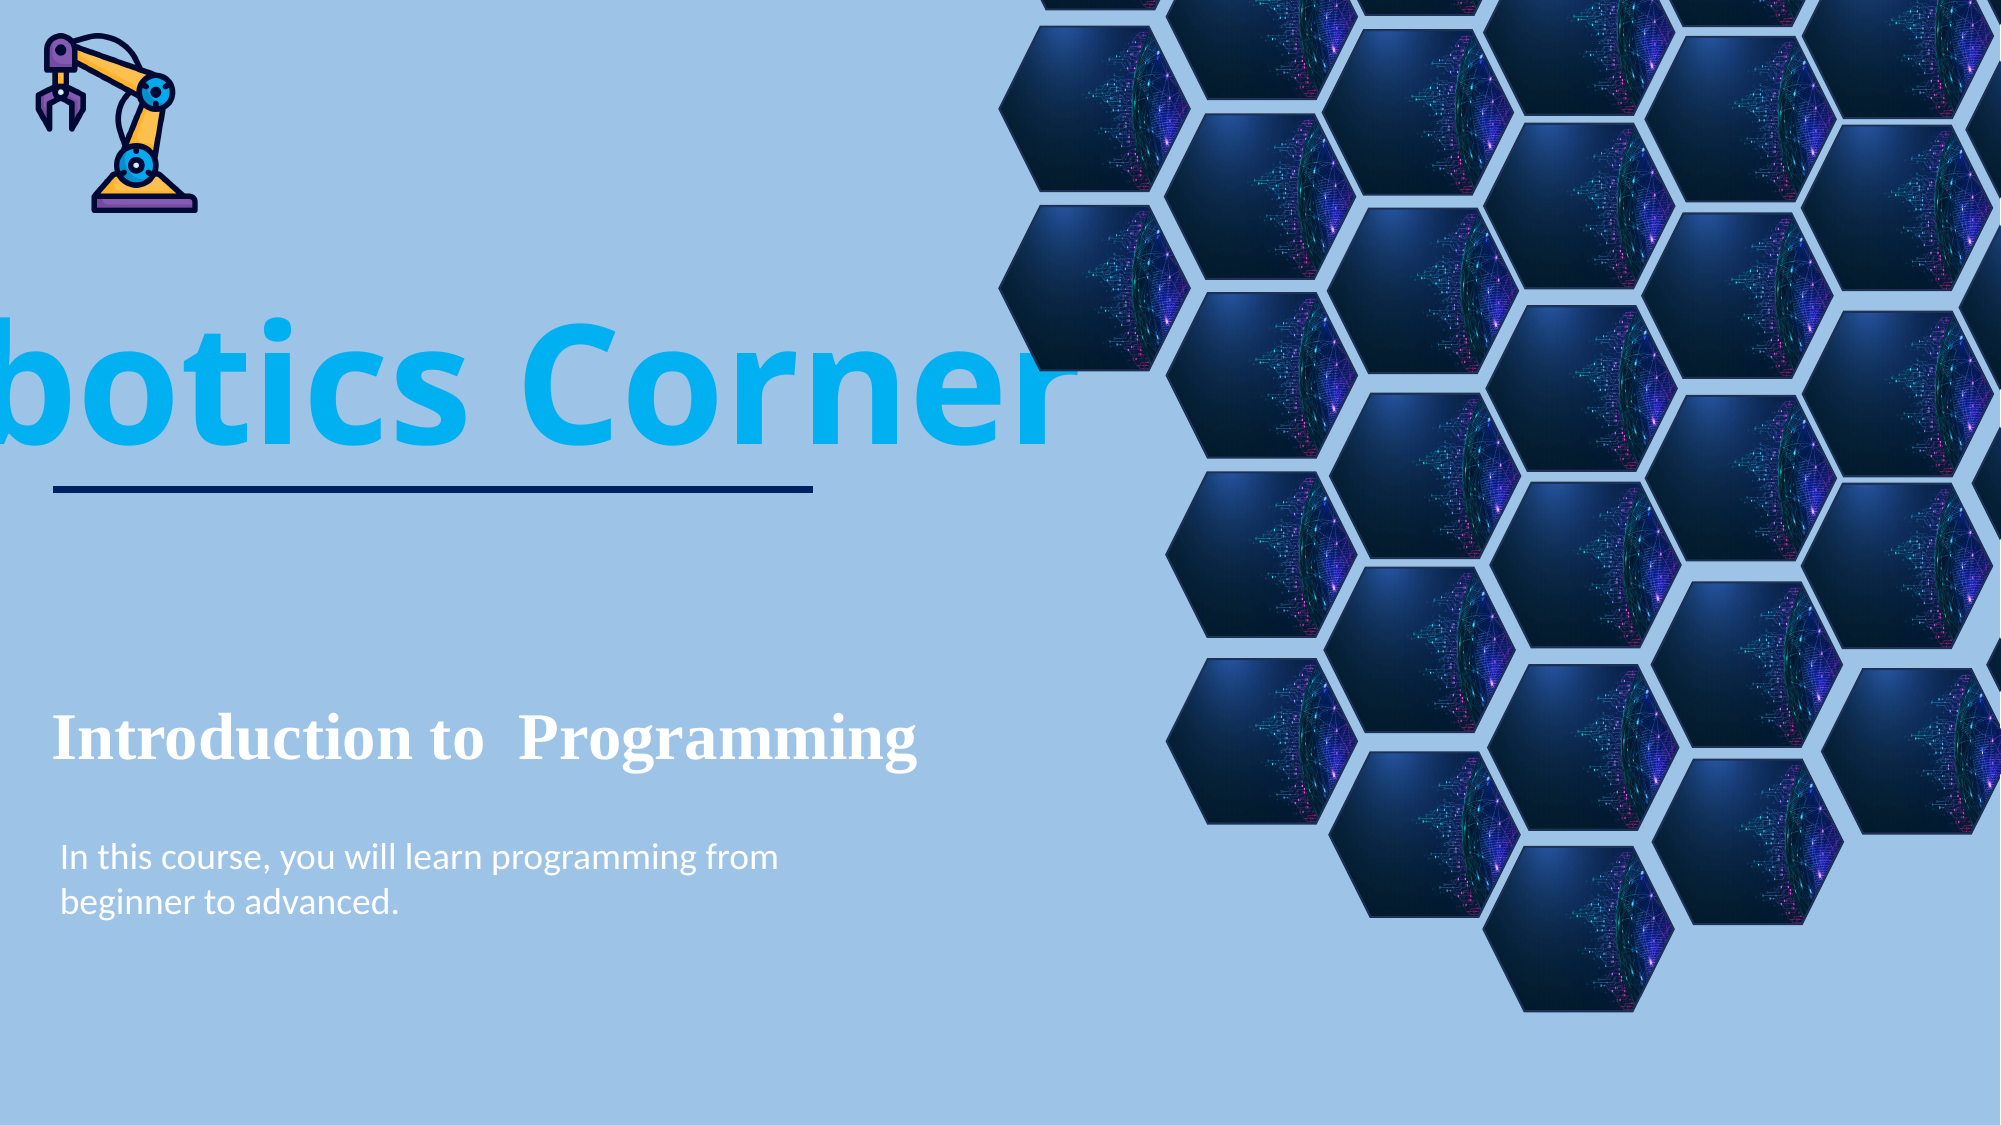

Robotics Corner
Introduction to Programming
In this course, you will learn programming from beginner to advanced.